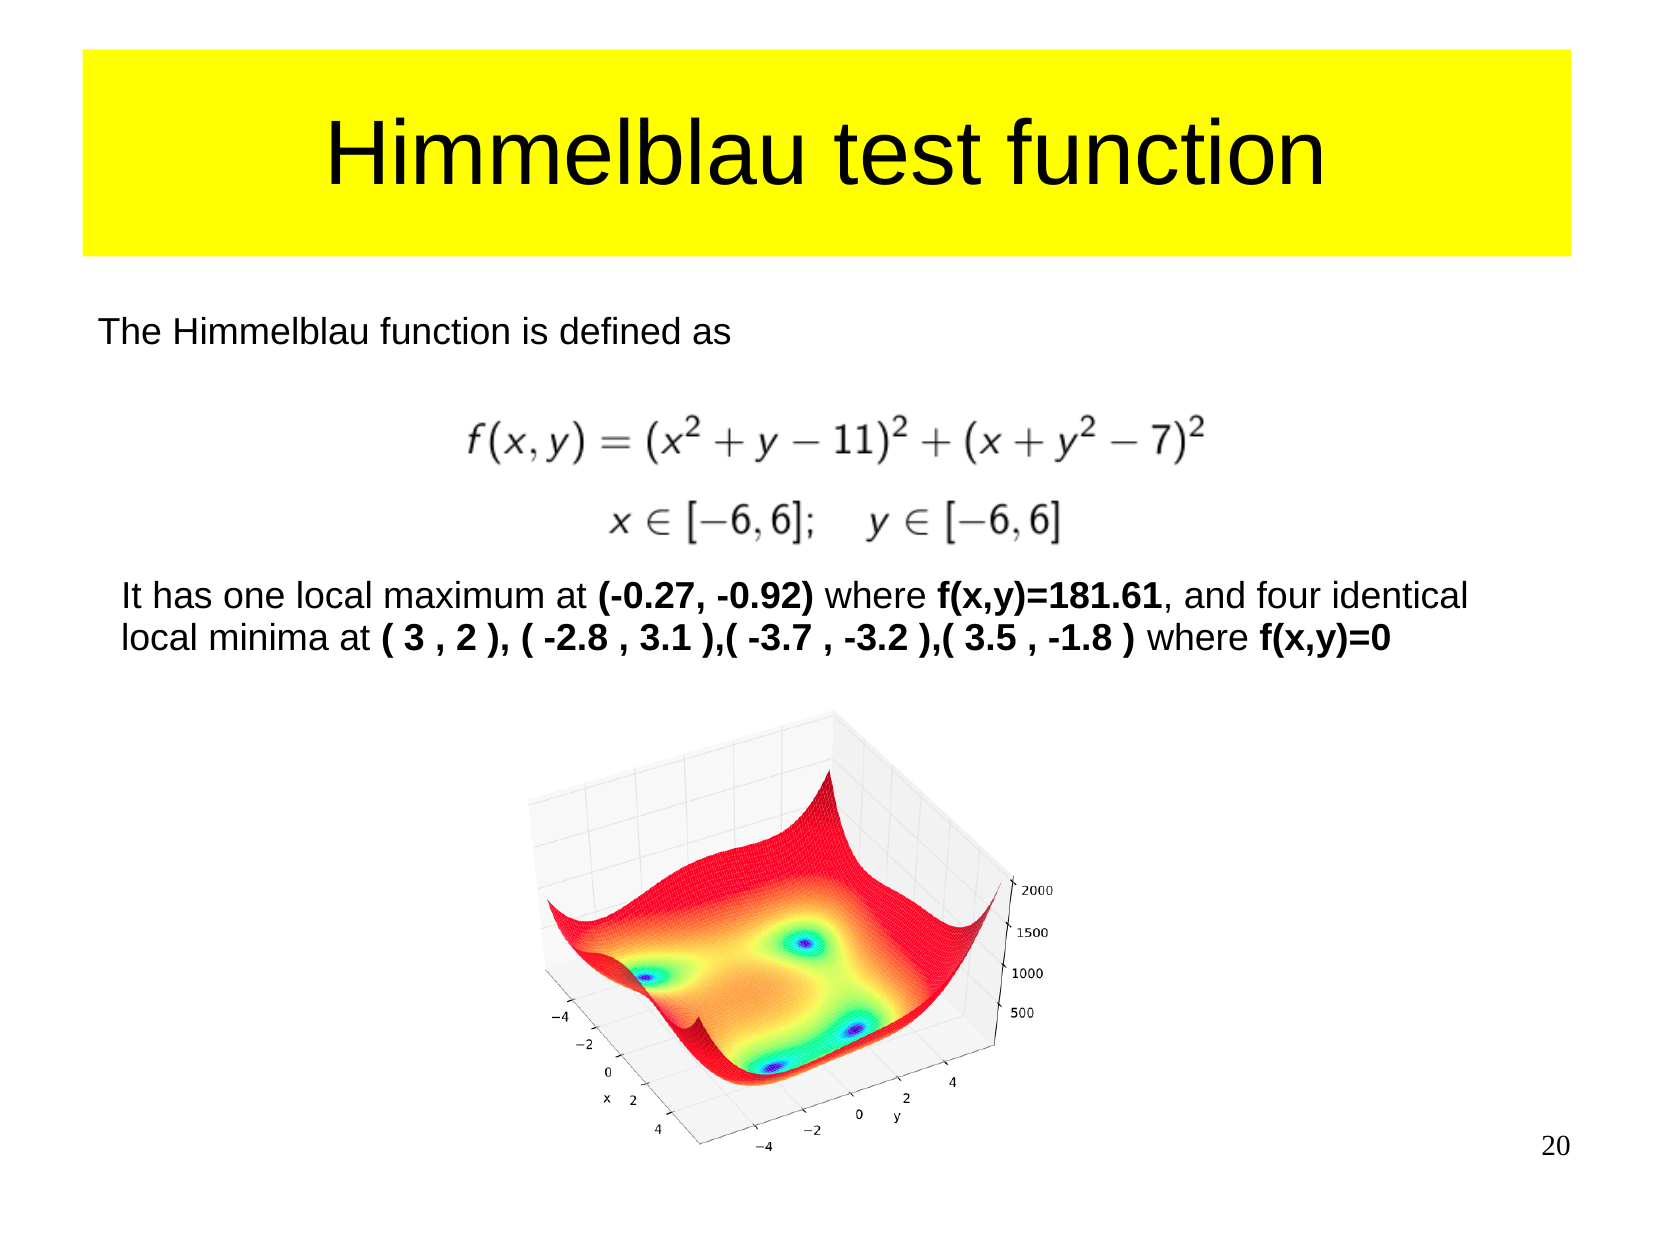

# Himmelblau test function
The Himmelblau function is defined as
It has one local maximum at (-0.27, -0.92) where f(x,y)=181.61, and four identical local minima at ( 3 , 2 ), ( -2.8 , 3.1 ),( -3.7 , -3.2 ),( 3.5 , -1.8 ) where f(x,y)=0
20